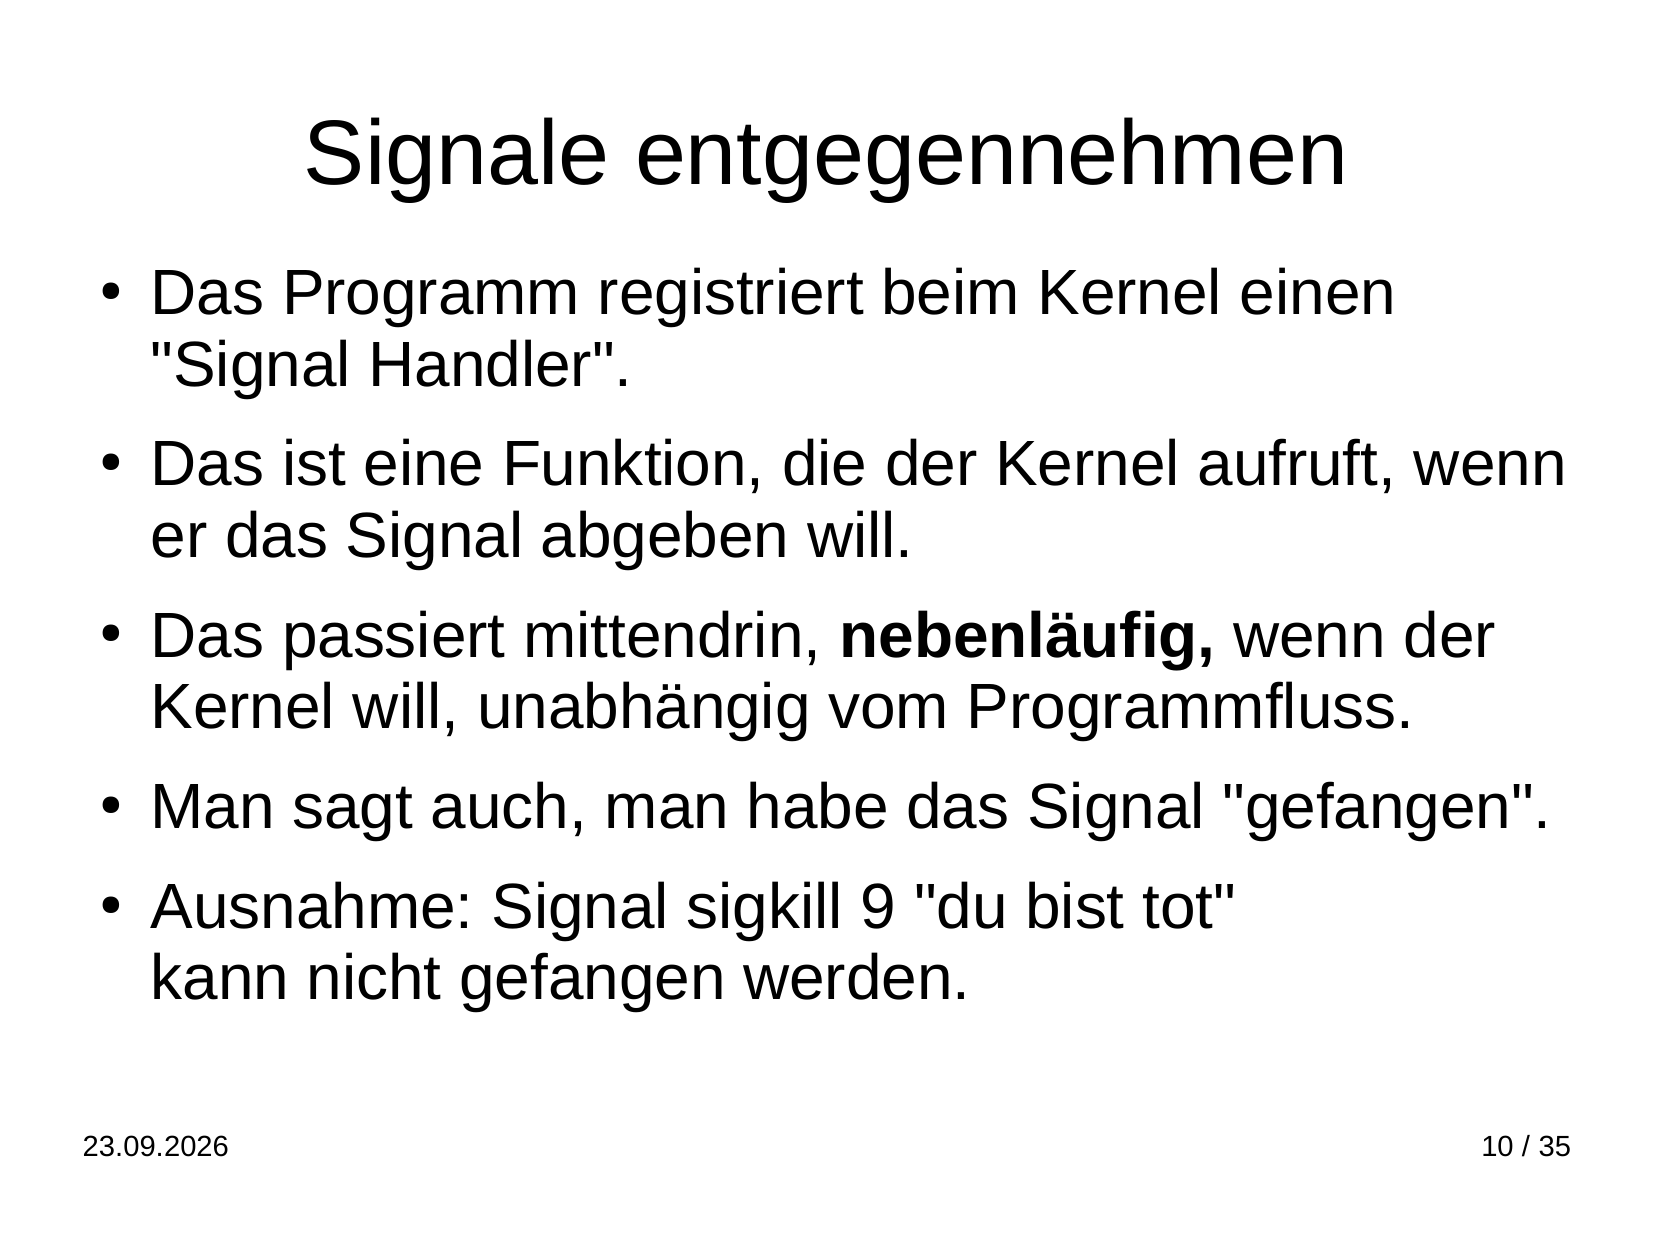

# Signale entgegennehmen
Das Programm registriert beim Kernel einen "Signal Handler".
Das ist eine Funktion, die der Kernel aufruft, wenn er das Signal abgeben will.
Das passiert mittendrin, nebenläufig, wenn der Kernel will, unabhängig vom Programmfluss.
Man sagt auch, man habe das Signal "gefangen".
Ausnahme: Signal sigkill 9 "du bist tot"
kann nicht gefangen werden.